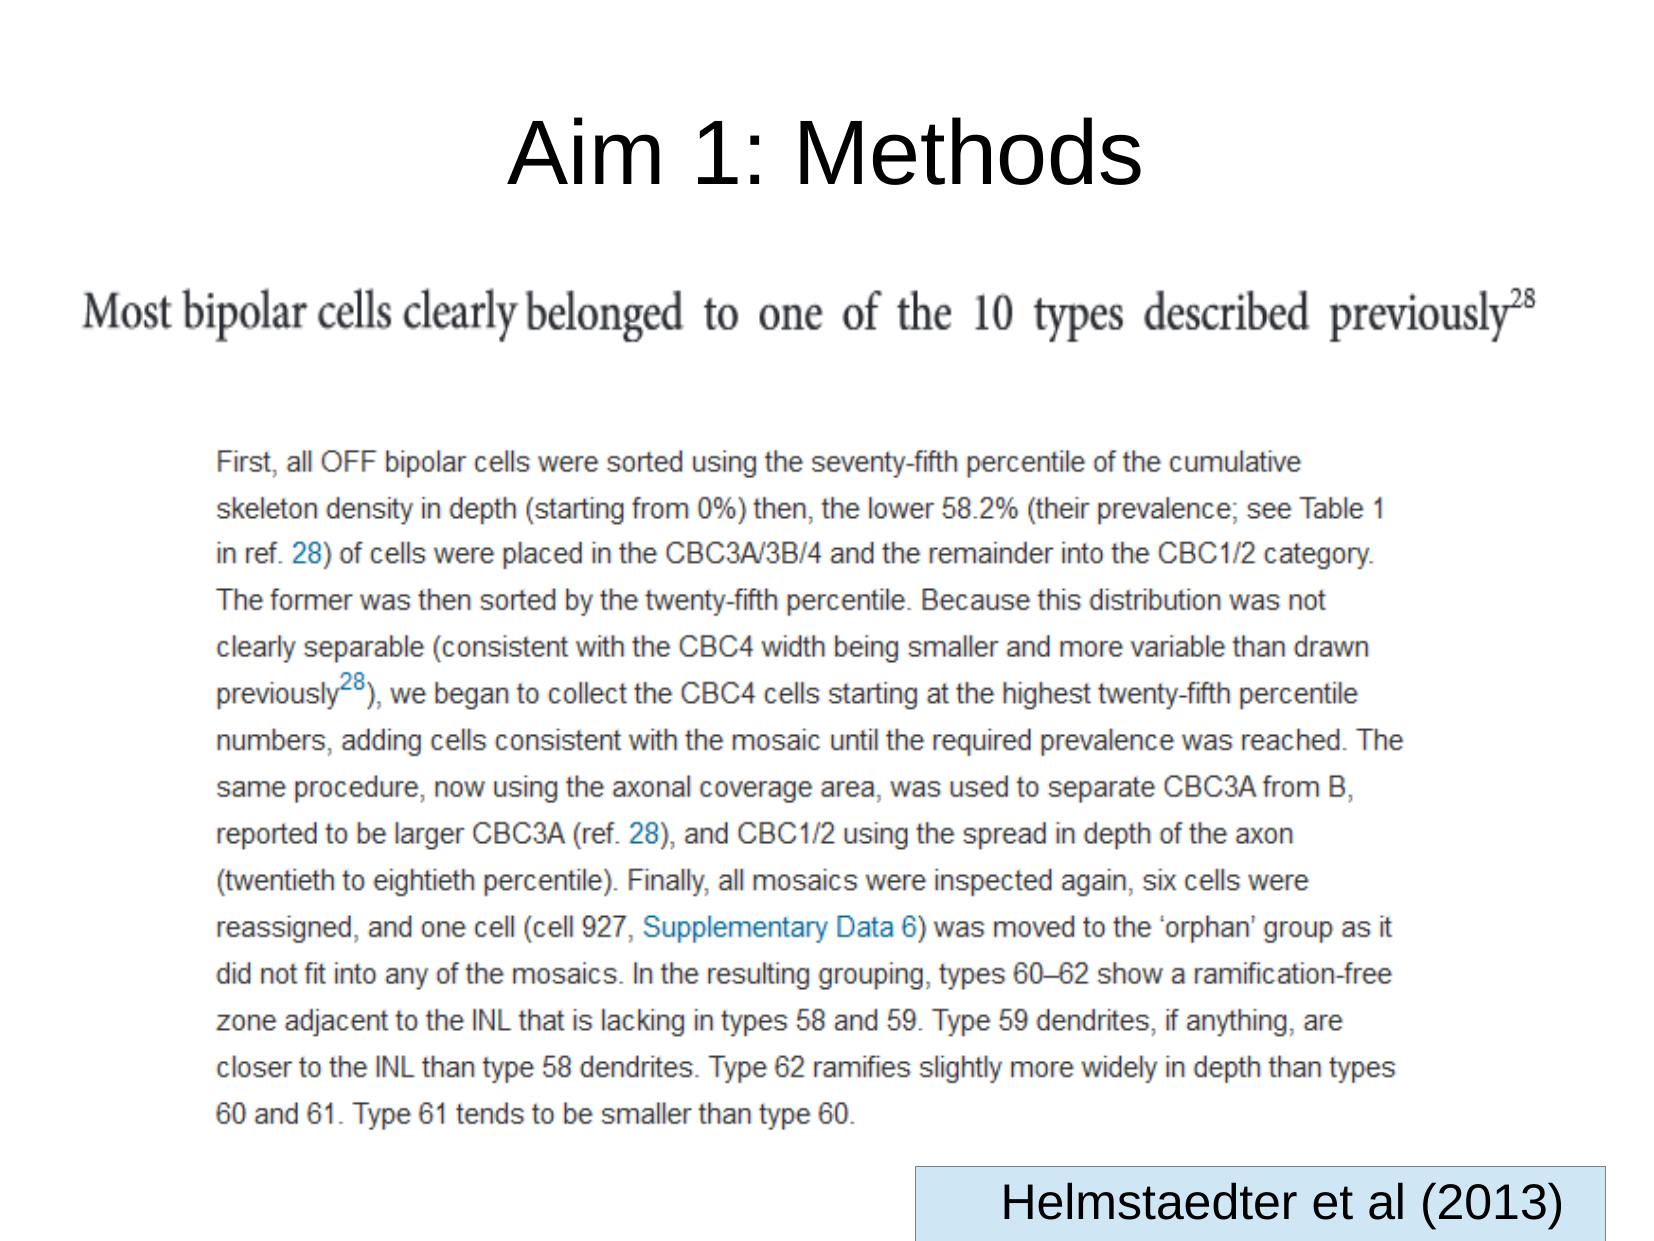

# Aim 1: Methods
Helmstaedter et al (2013)